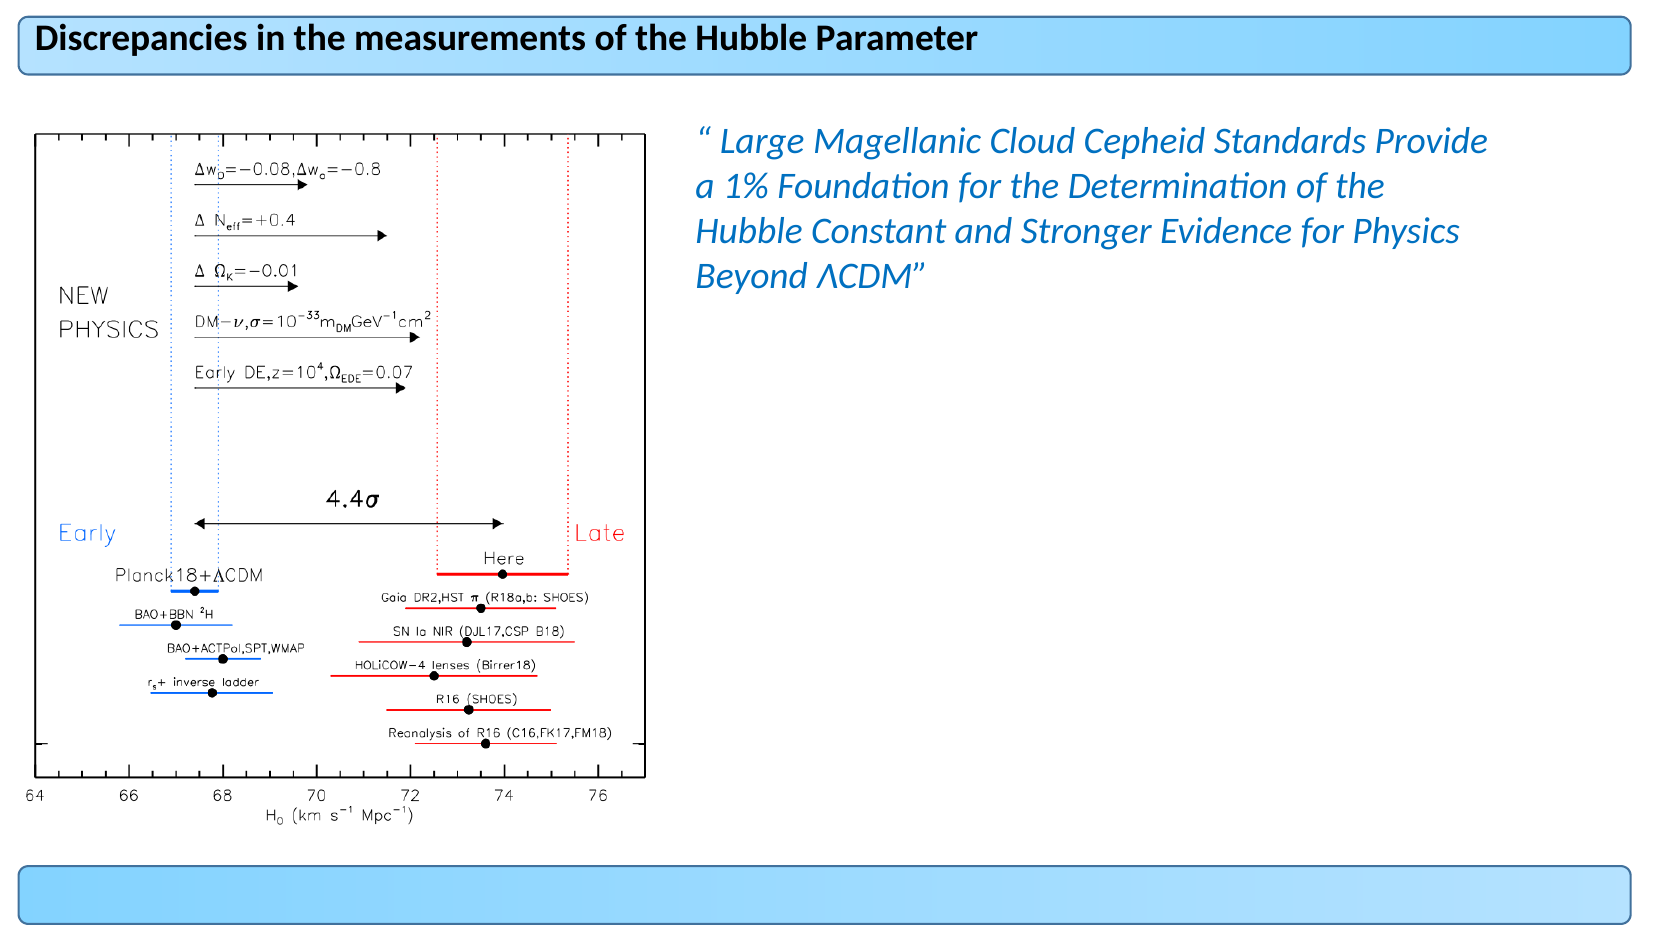

Discrepancies in the measurements of the Hubble Parameter
“ Large Magellanic Cloud Cepheid Standards Provide a 1% Foundation for the Determination of the Hubble Constant and Stronger Evidence for Physics Beyond ΛCDM”